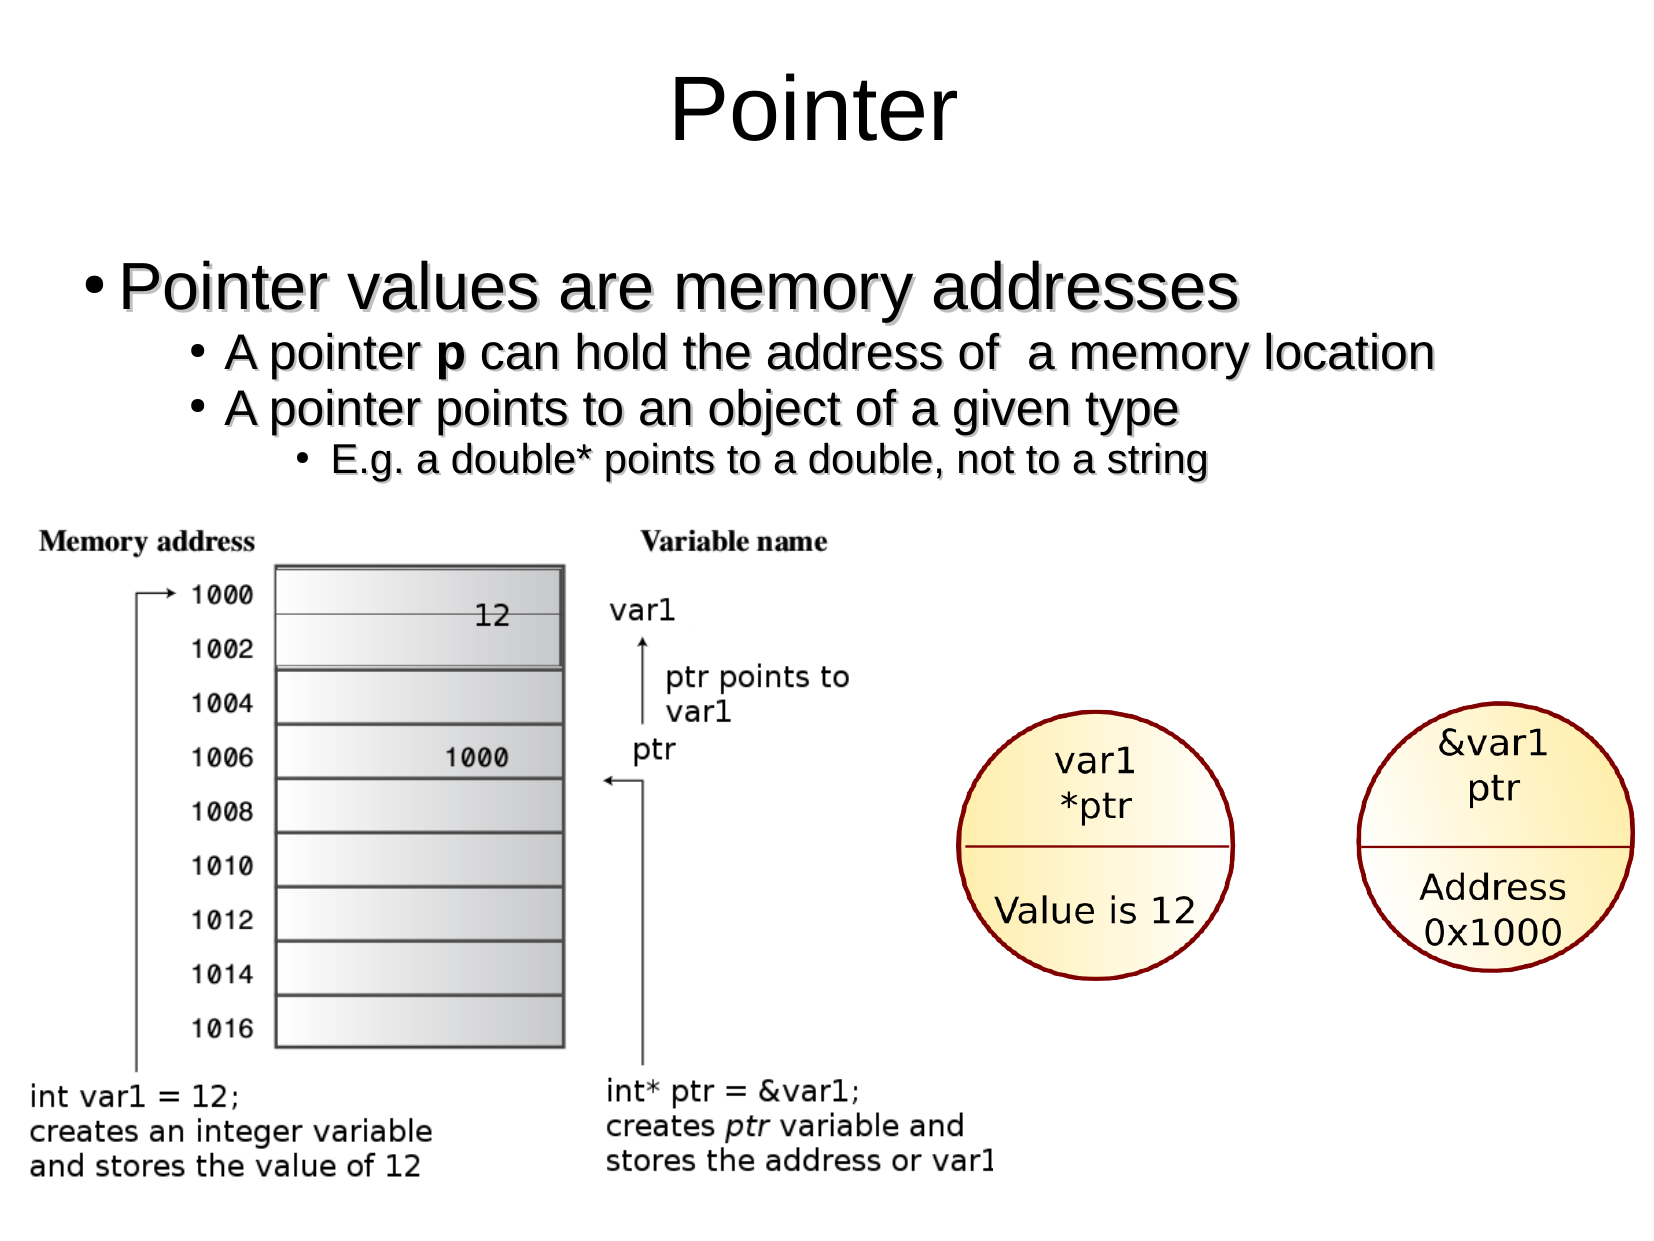

# Pointer
Pointer values are memory addresses
A pointer p can hold the address of a memory location
A pointer points to an object of a given type
E.g. a double* points to a double, not to a string